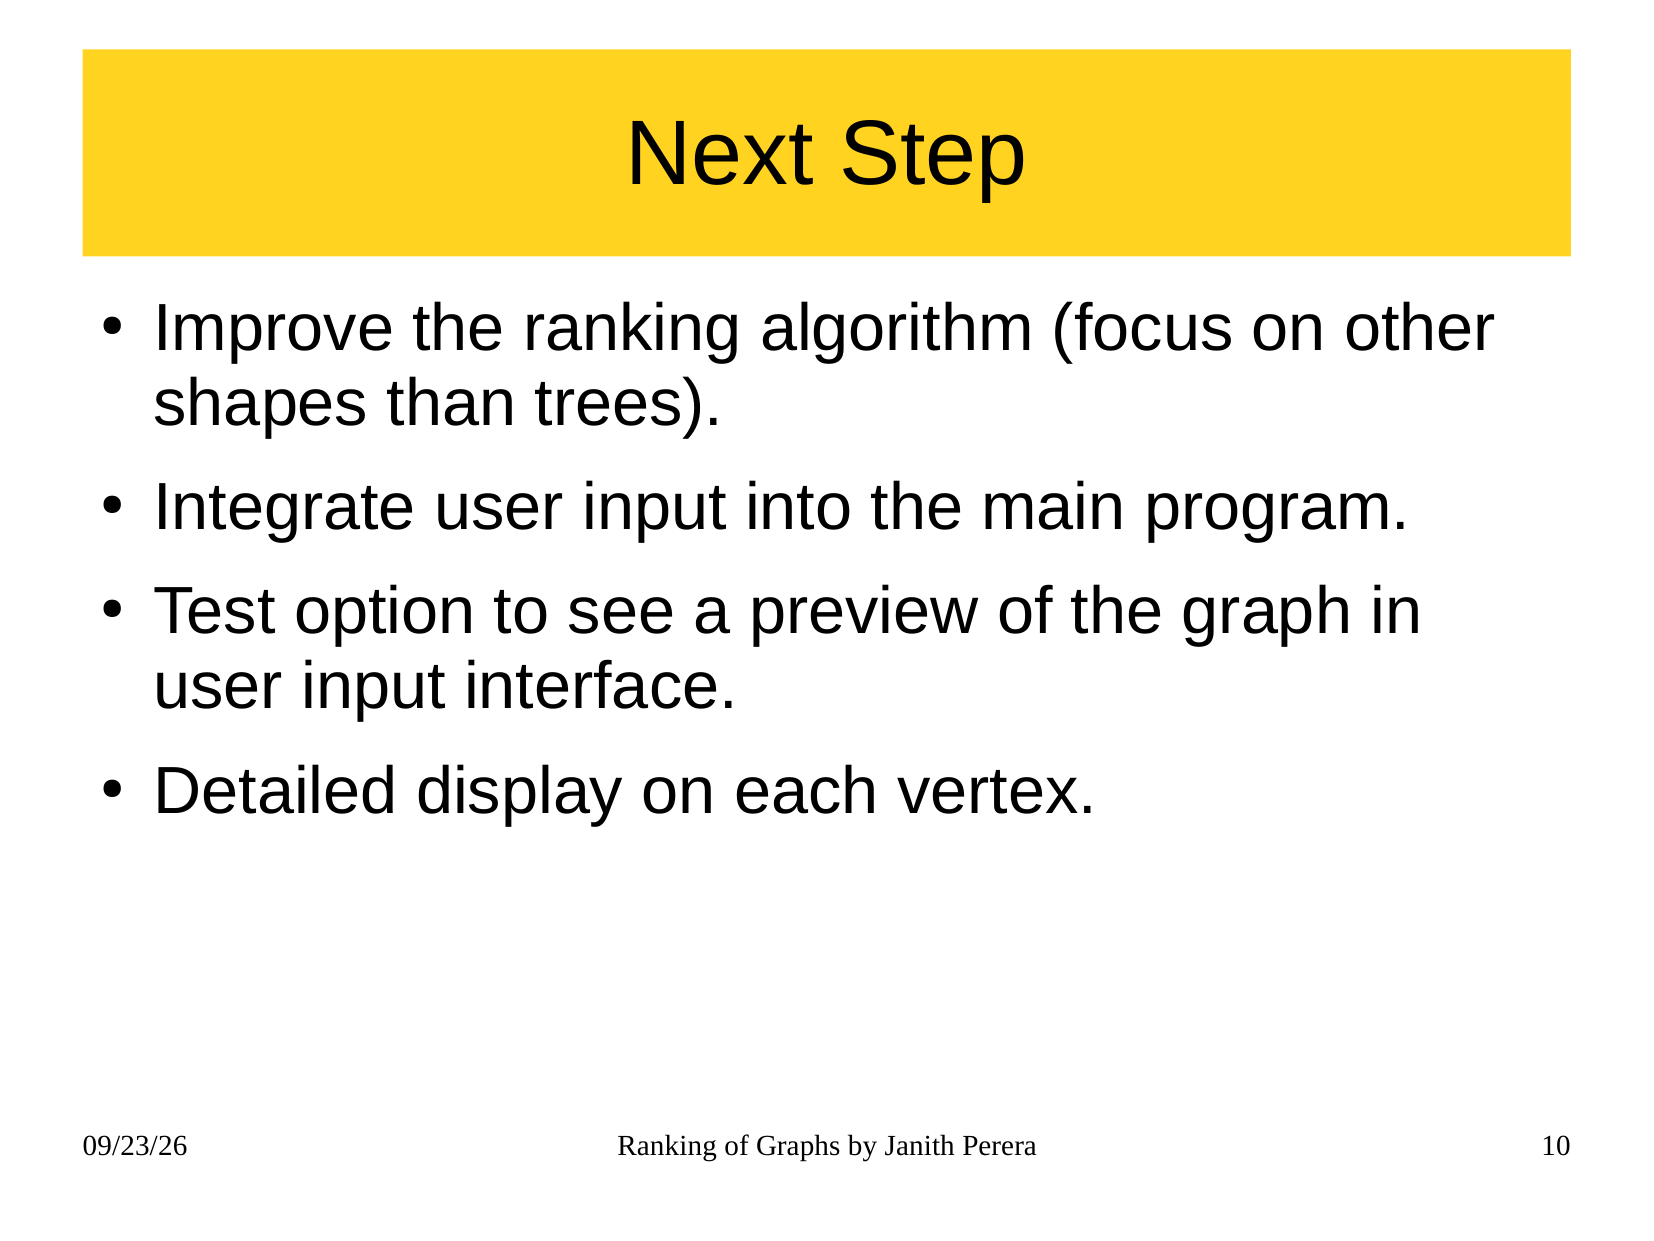

# Next Step
Improve the ranking algorithm (focus on other shapes than trees).
Integrate user input into the main program.
Test option to see a preview of the graph in user input interface.
Detailed display on each vertex.
Ranking of Graphs by Janith Perera
10